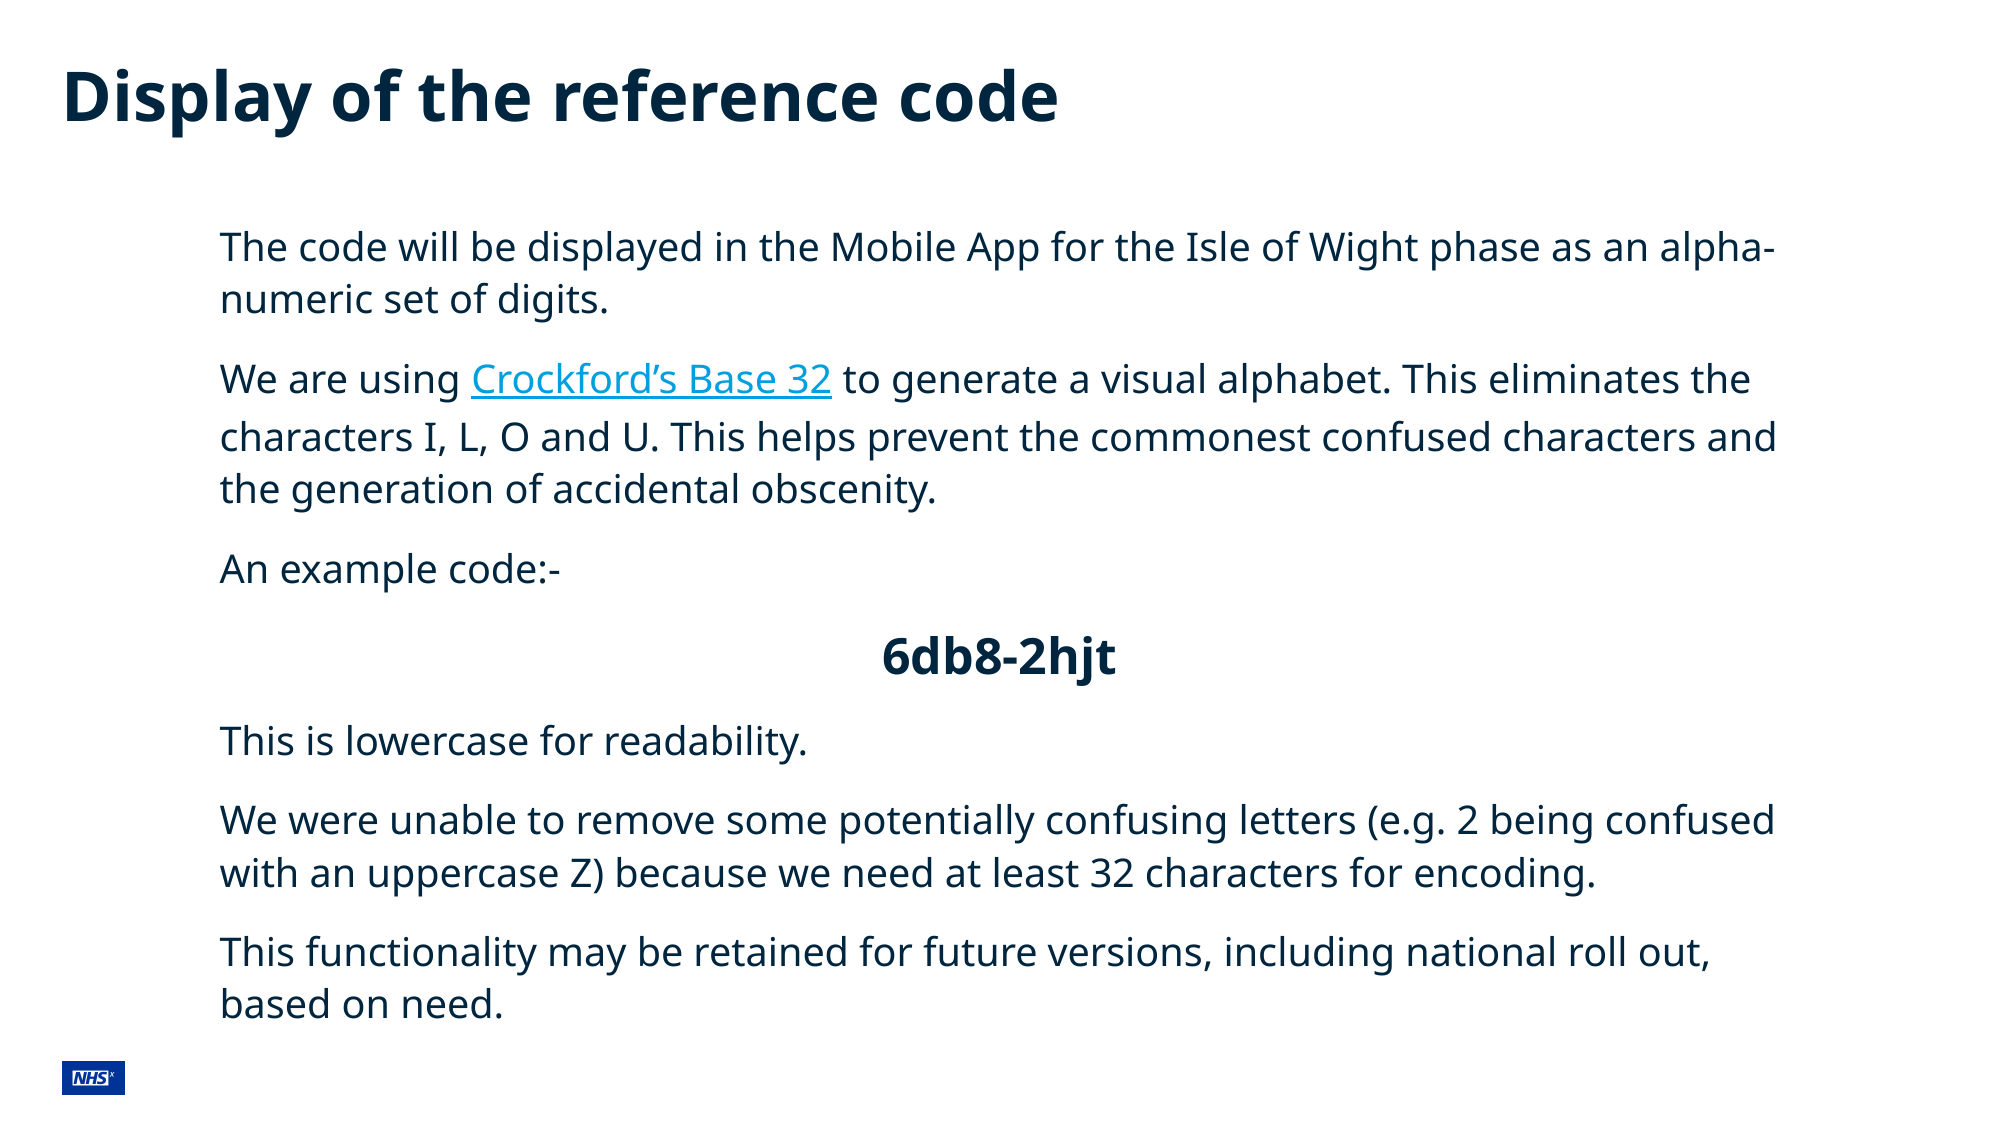

# Display of the reference code
The code will be displayed in the Mobile App for the Isle of Wight phase as an alpha-numeric set of digits.
We are using Crockford’s Base 32 to generate a visual alphabet. This eliminates the characters I, L, O and U. This helps prevent the commonest confused characters and the generation of accidental obscenity.
An example code:-
6db8-2hjt
This is lowercase for readability.
We were unable to remove some potentially confusing letters (e.g. 2 being confused with an uppercase Z) because we need at least 32 characters for encoding.
This functionality may be retained for future versions, including national roll out, based on need.